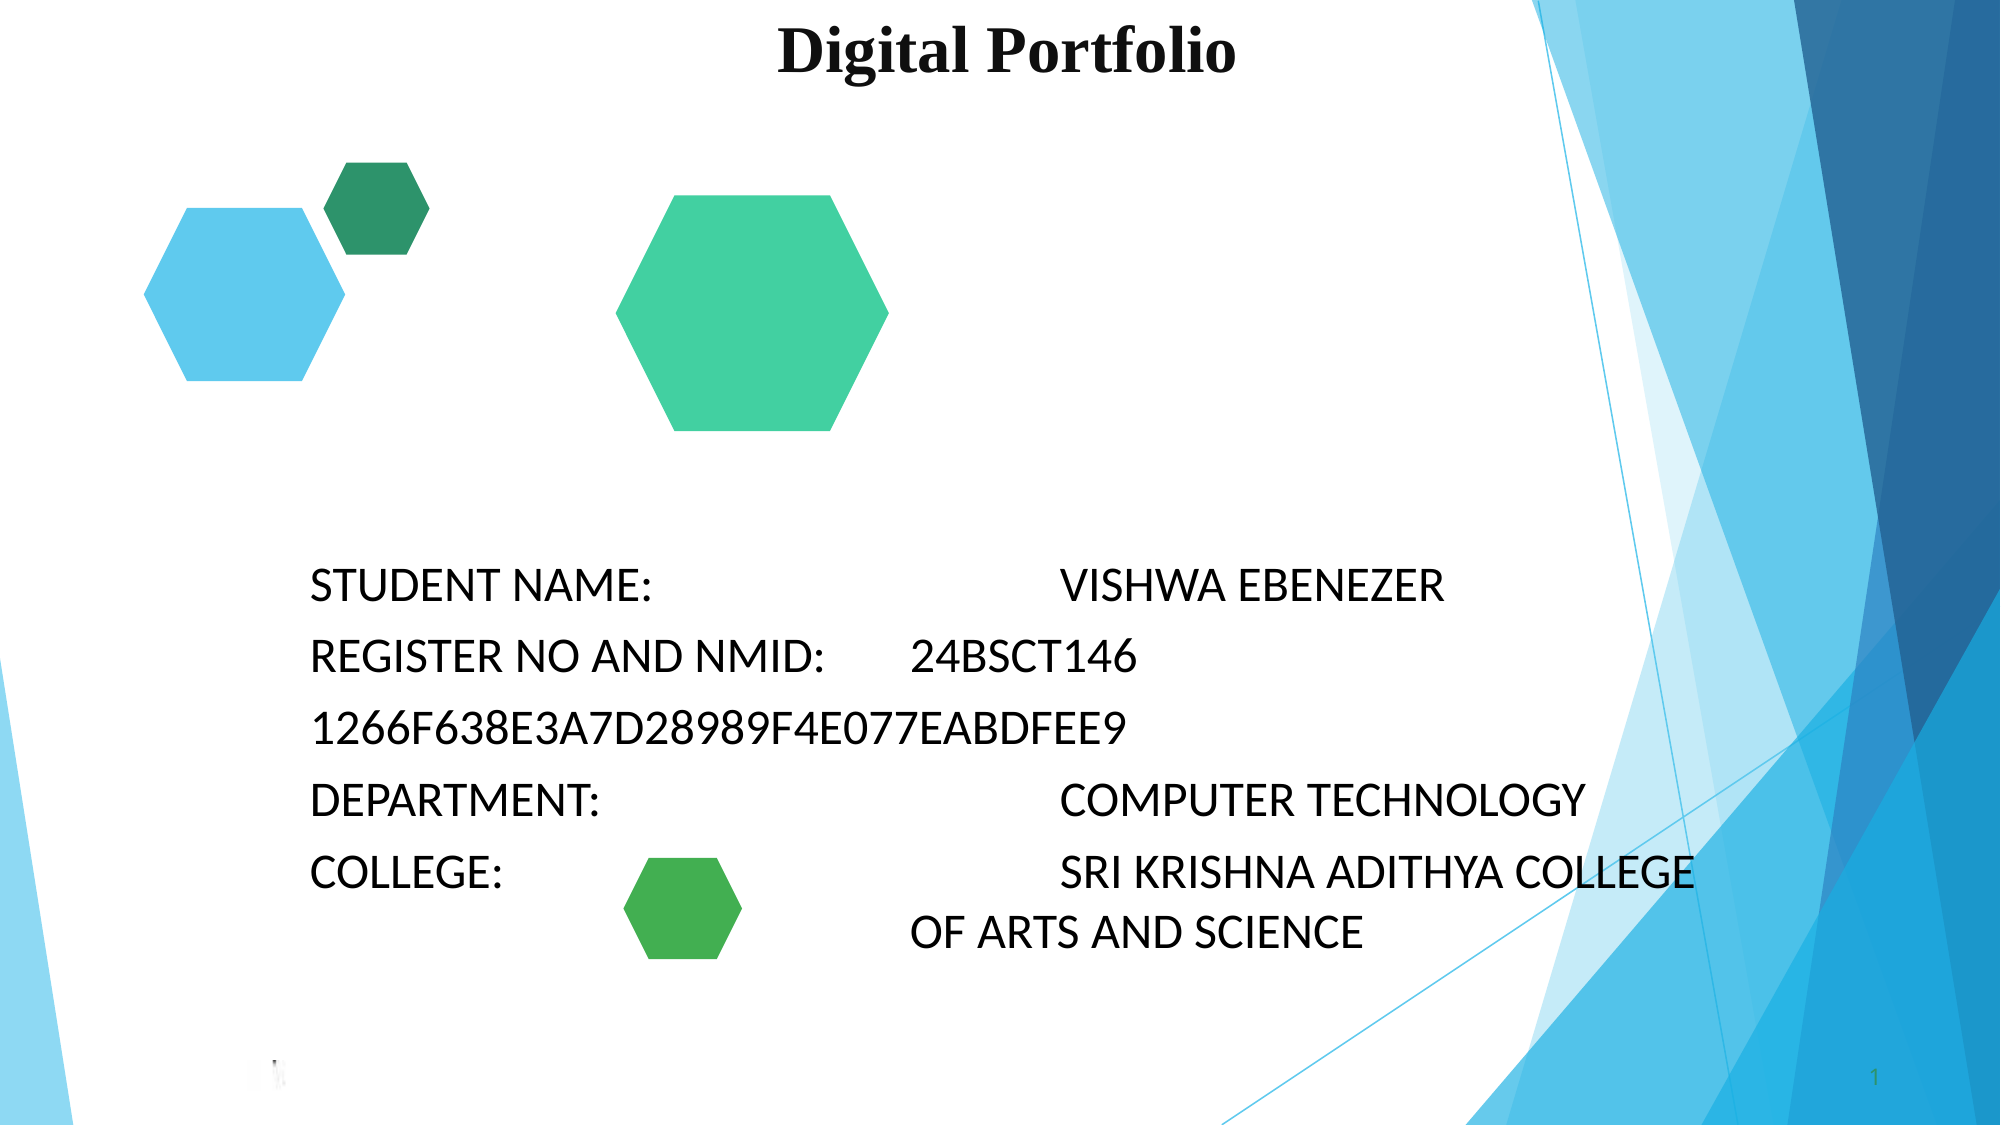

# Digital Portfolio
STUDENT NAME: 			VISHWA EBENEZER
REGISTER NO AND NMID: 	24BSCT146
1266F638E3A7D28989F4E077EABDFEE9
DEPARTMENT: 			COMPUTER TECHNOLOGY
COLLEGE: 				SRI KRISHNA ADITHYA COLLEGE 					OF ARTS AND SCIENCE